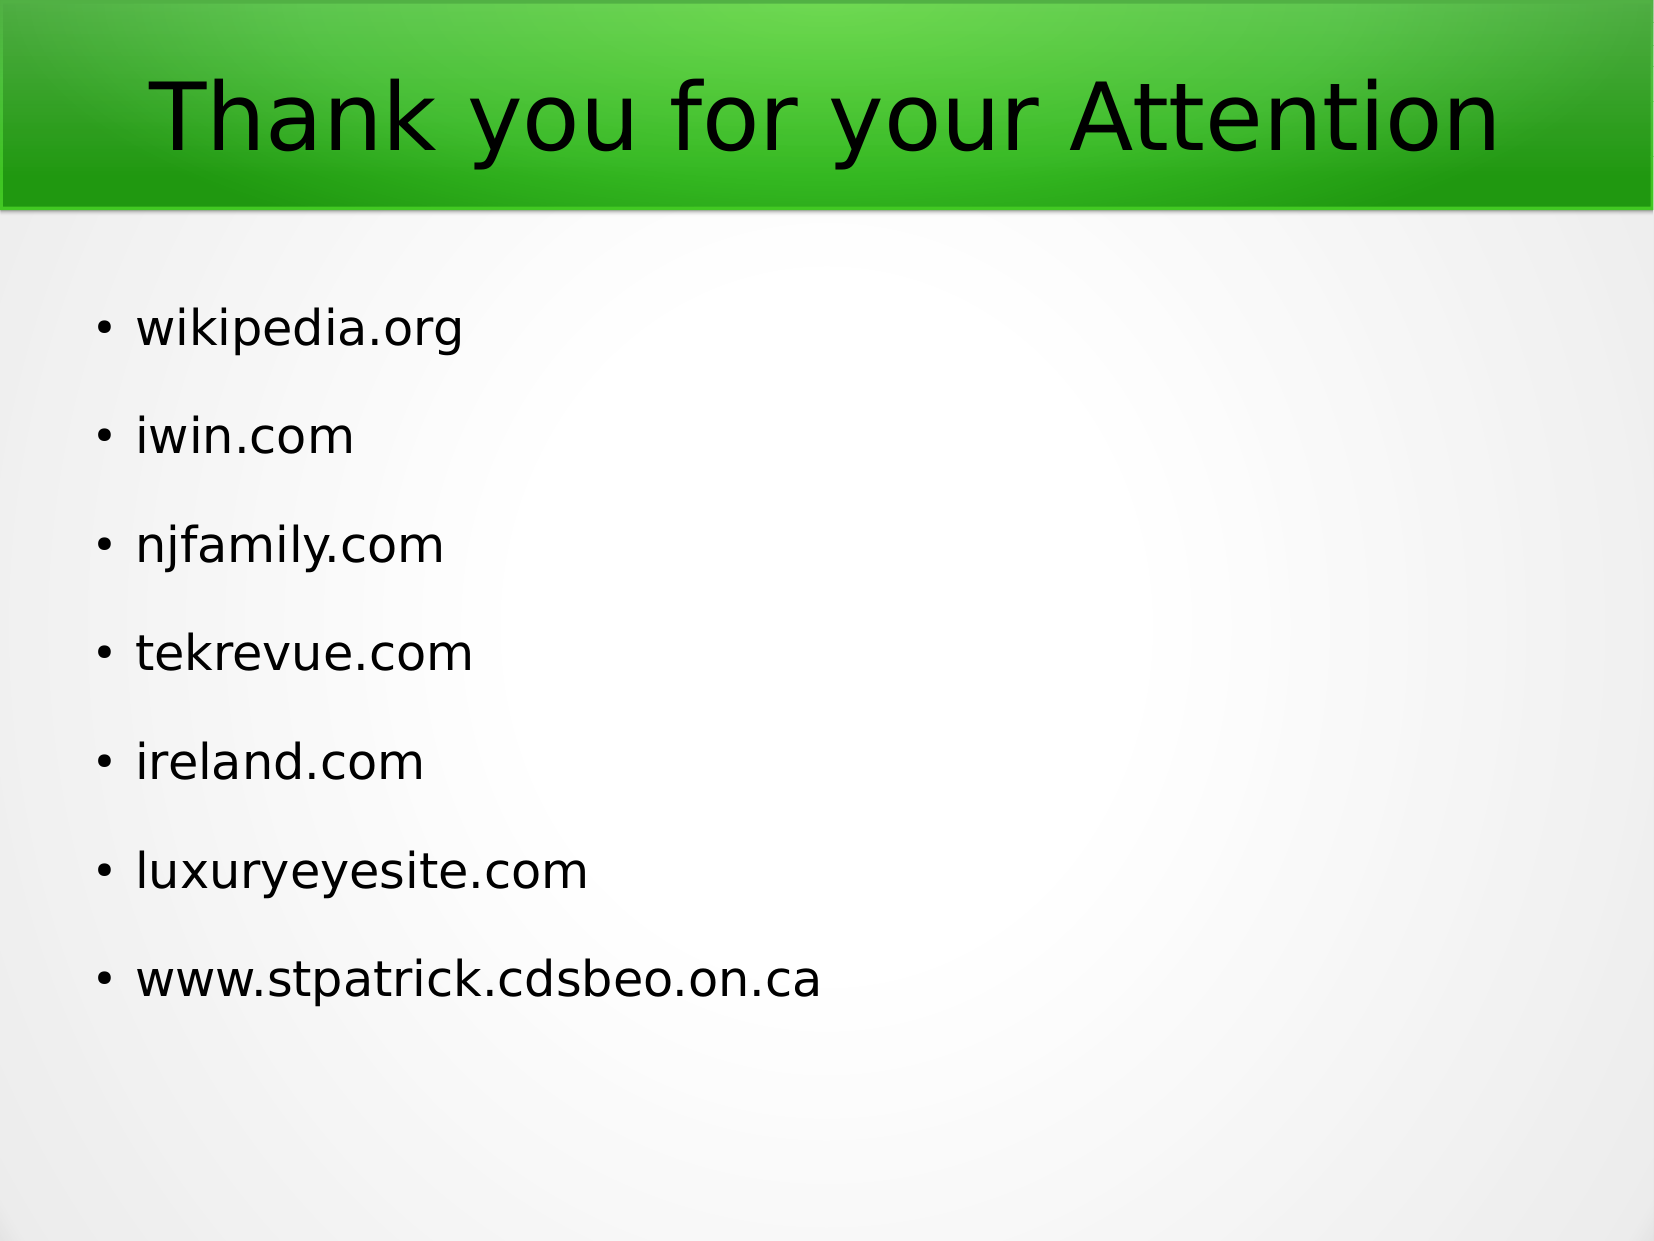

# Thank you for your Attention
wikipedia.org
iwin.com
njfamily.com
tekrevue.com
ireland.com
luxuryeyesite.com
www.stpatrick.cdsbeo.on.ca